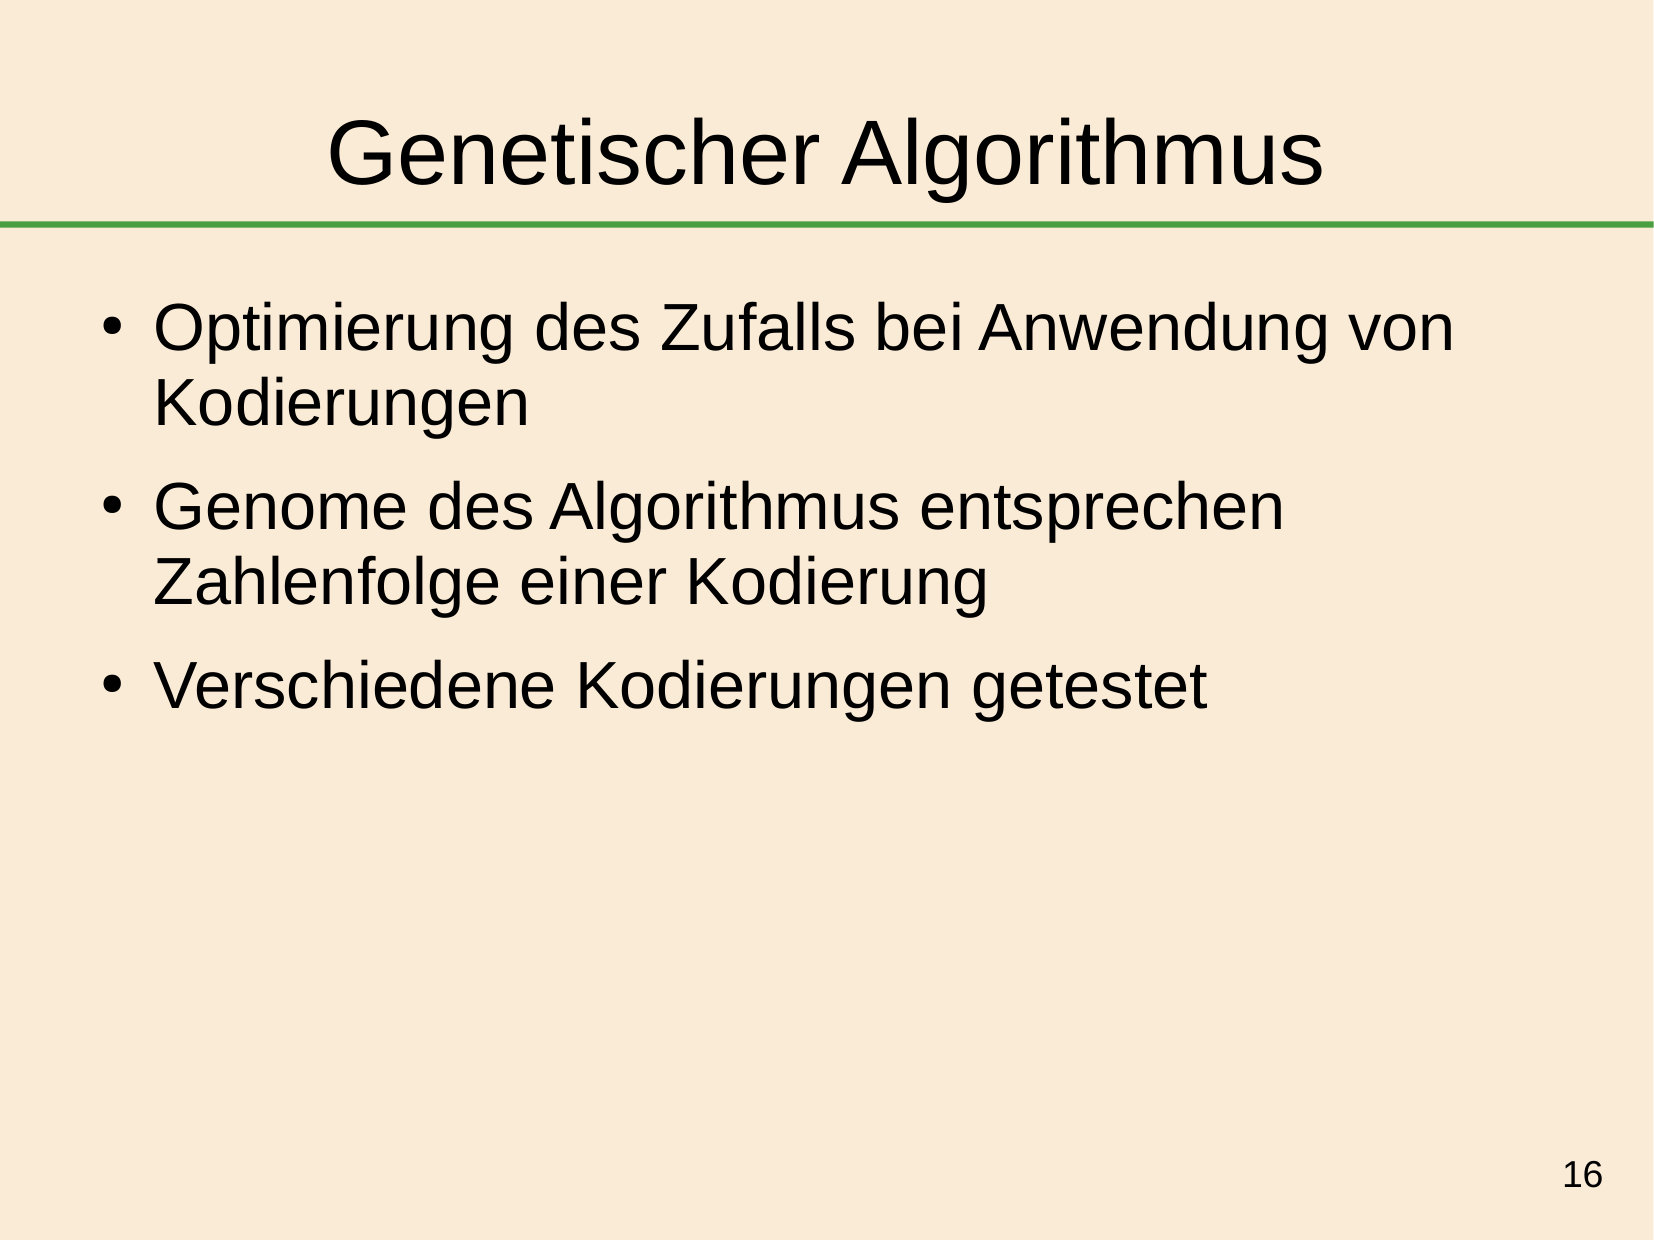

# Genetischer Algorithmus
Optimierung des Zufalls bei Anwendung von Kodierungen
Genome des Algorithmus entsprechen Zahlenfolge einer Kodierung
Verschiedene Kodierungen getestet